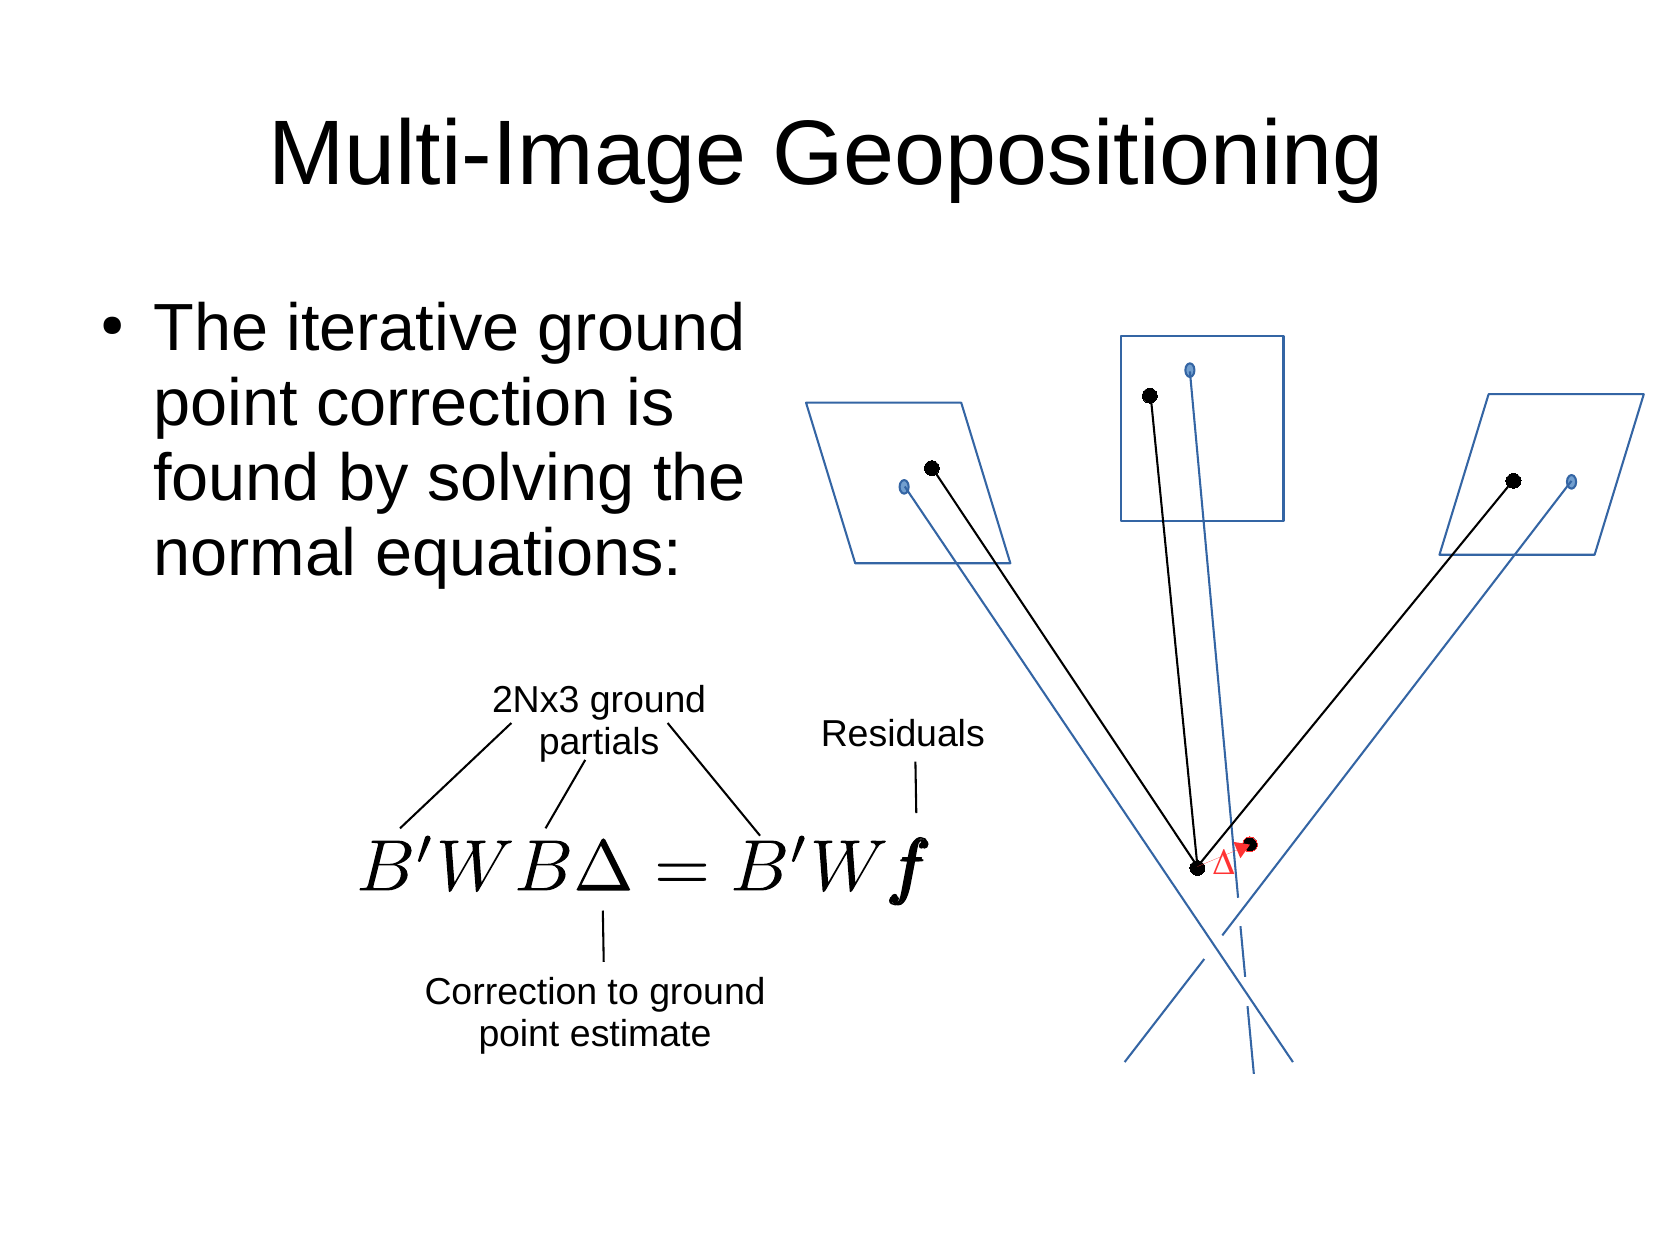

# Multi-Image Geopositioning
The iterative ground point correction is found by solving the normal equations:
2Nx3 ground partials
Residuals
D
Correction to ground point estimate